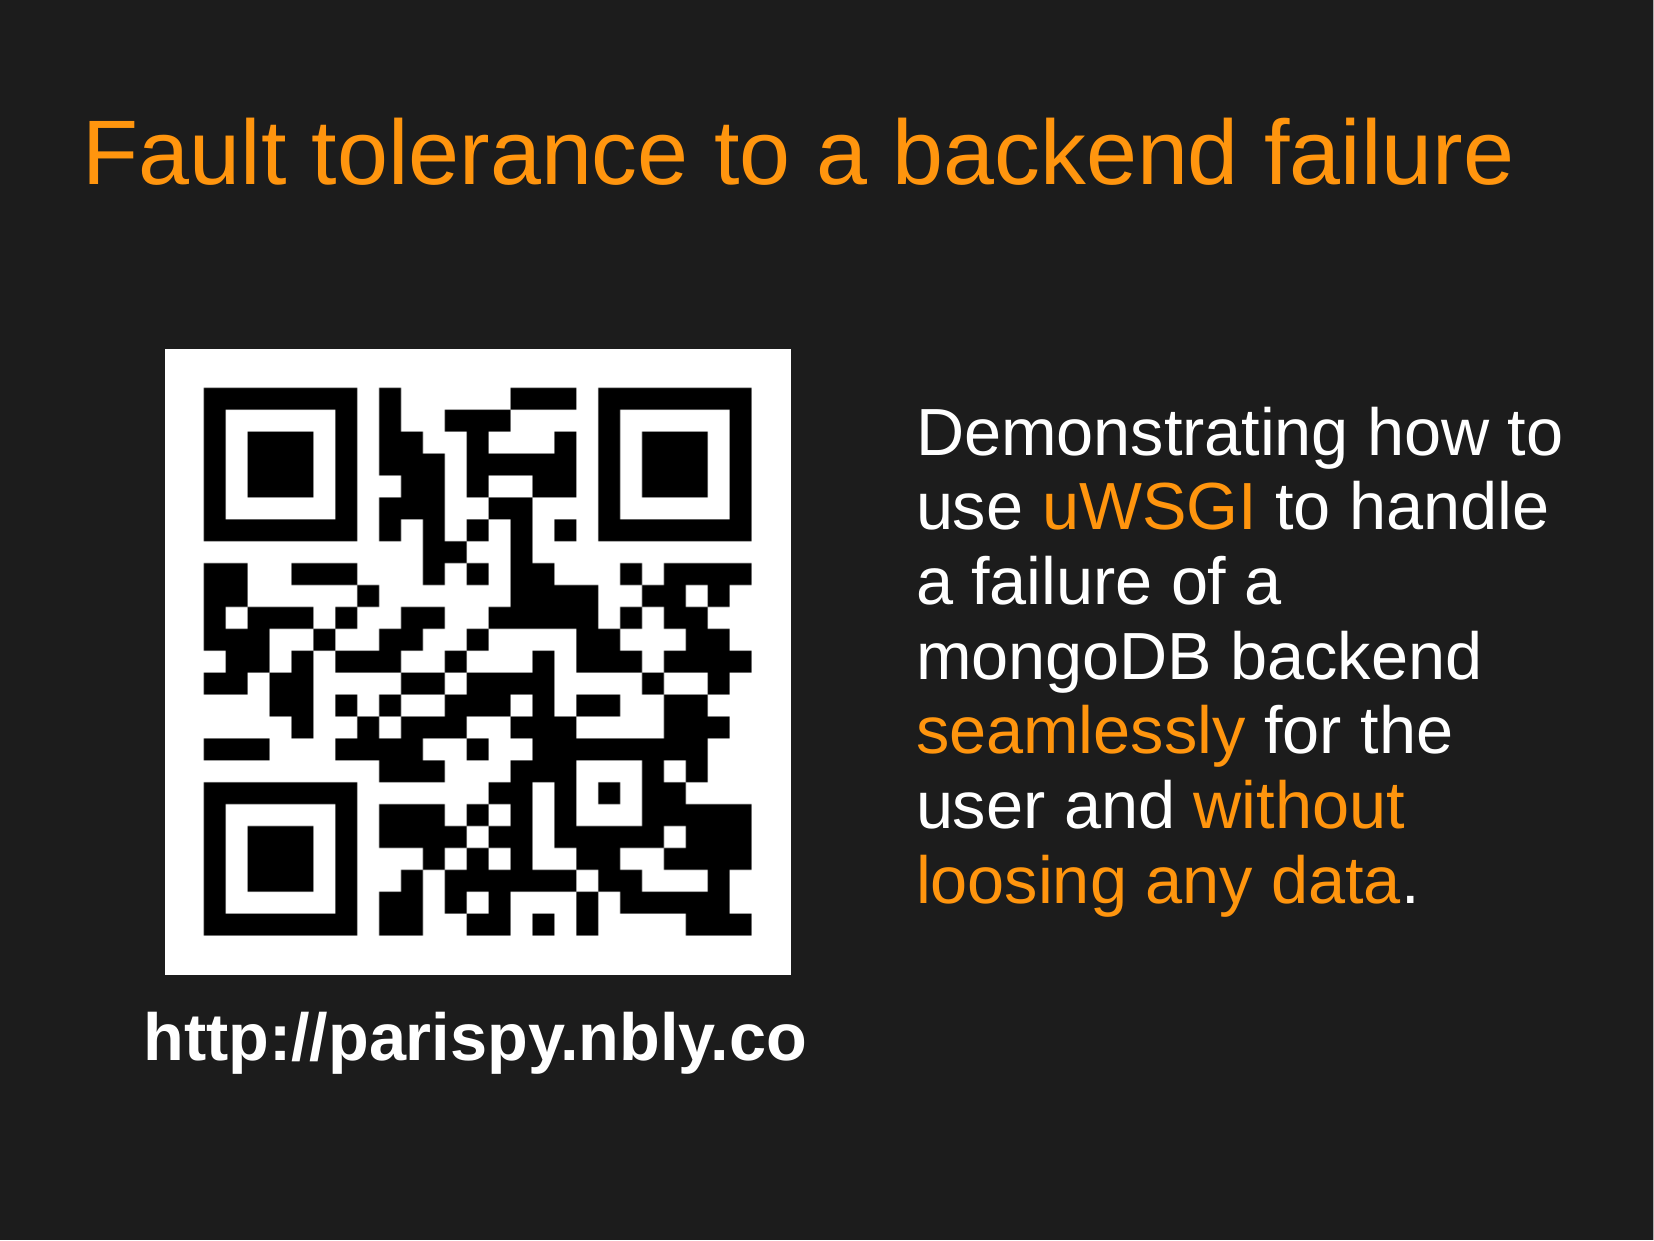

# Fault tolerance to a backend failure
Demonstrating how to use uWSGI to handle a failure of a mongoDB backend seamlessly for the user and without loosing any data.
http://parispy.nbly.co